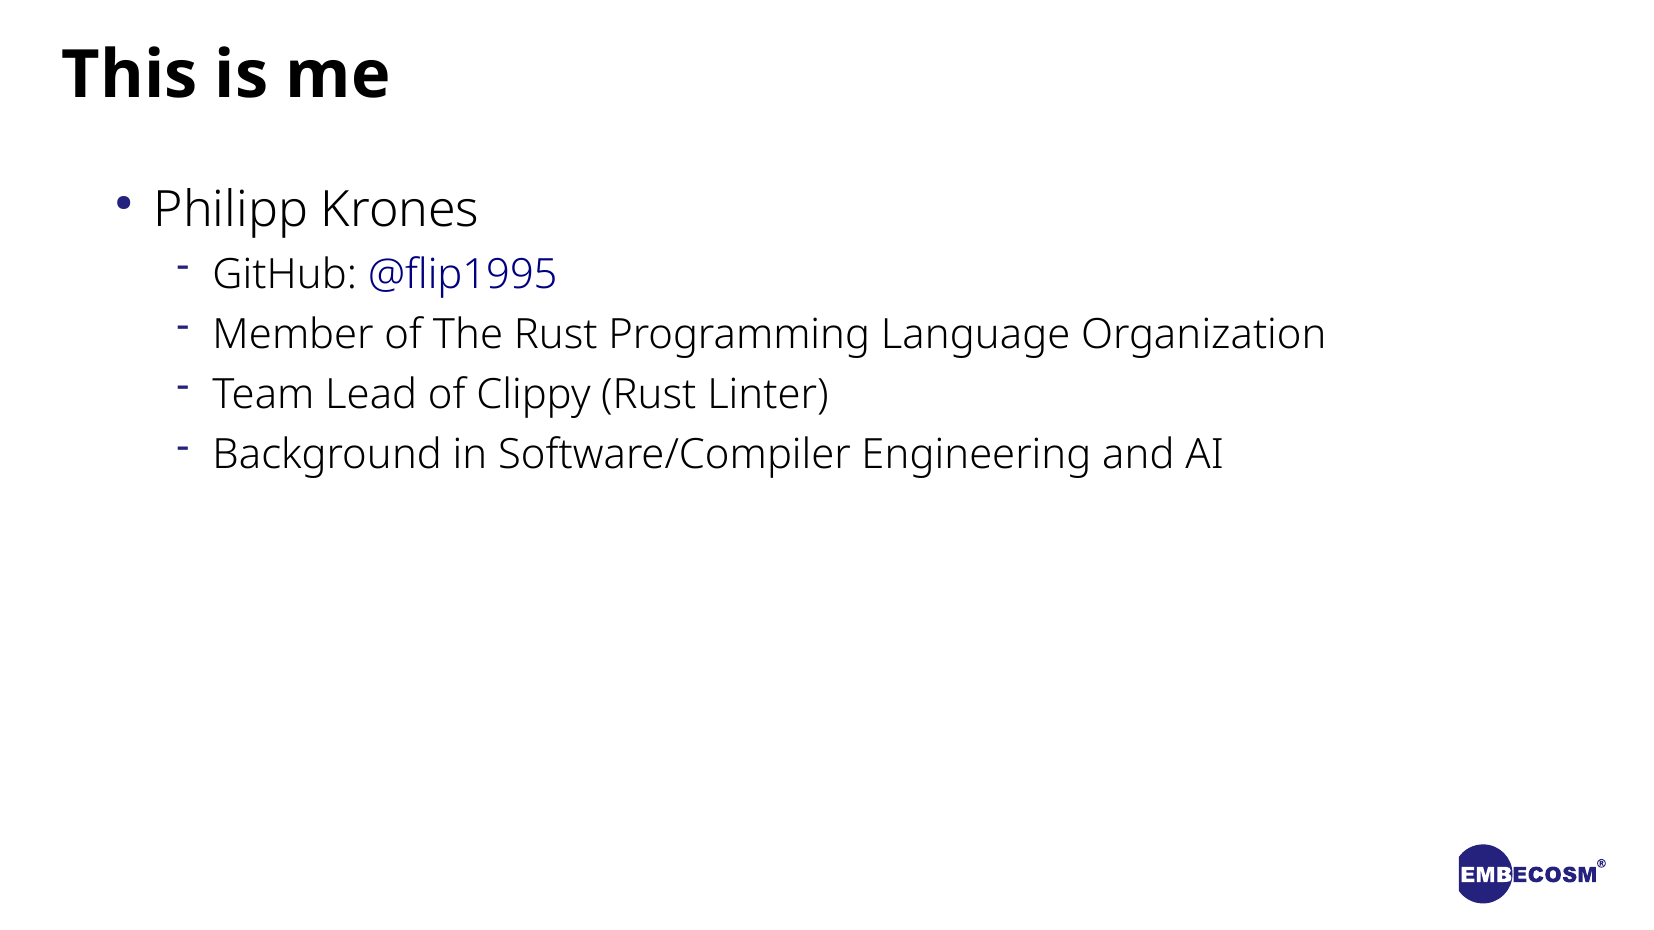

# This is me
Philipp Krones
GitHub: @flip1995
Member of The Rust Programming Language Organization
Team Lead of Clippy (Rust Linter)
Background in Software/Compiler Engineering and AI